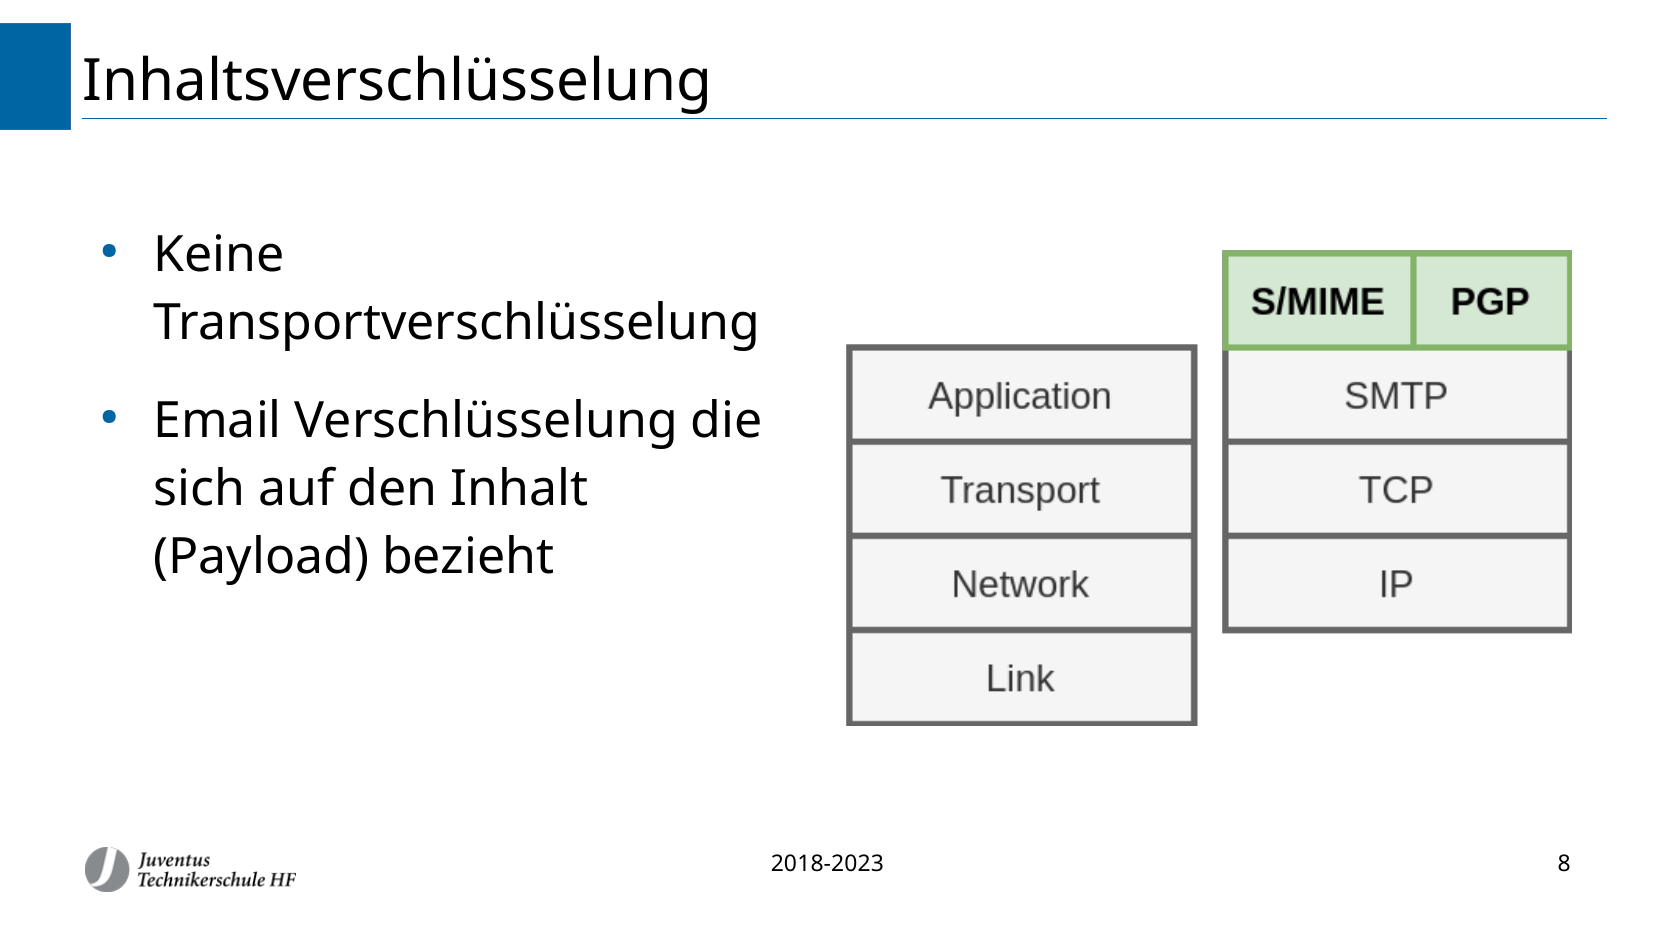

# Inhaltsverschlüsselung
Keine Transportverschlüsselung
Email Verschlüsselung die sich auf den Inhalt (Payload) bezieht
2018-2023
8